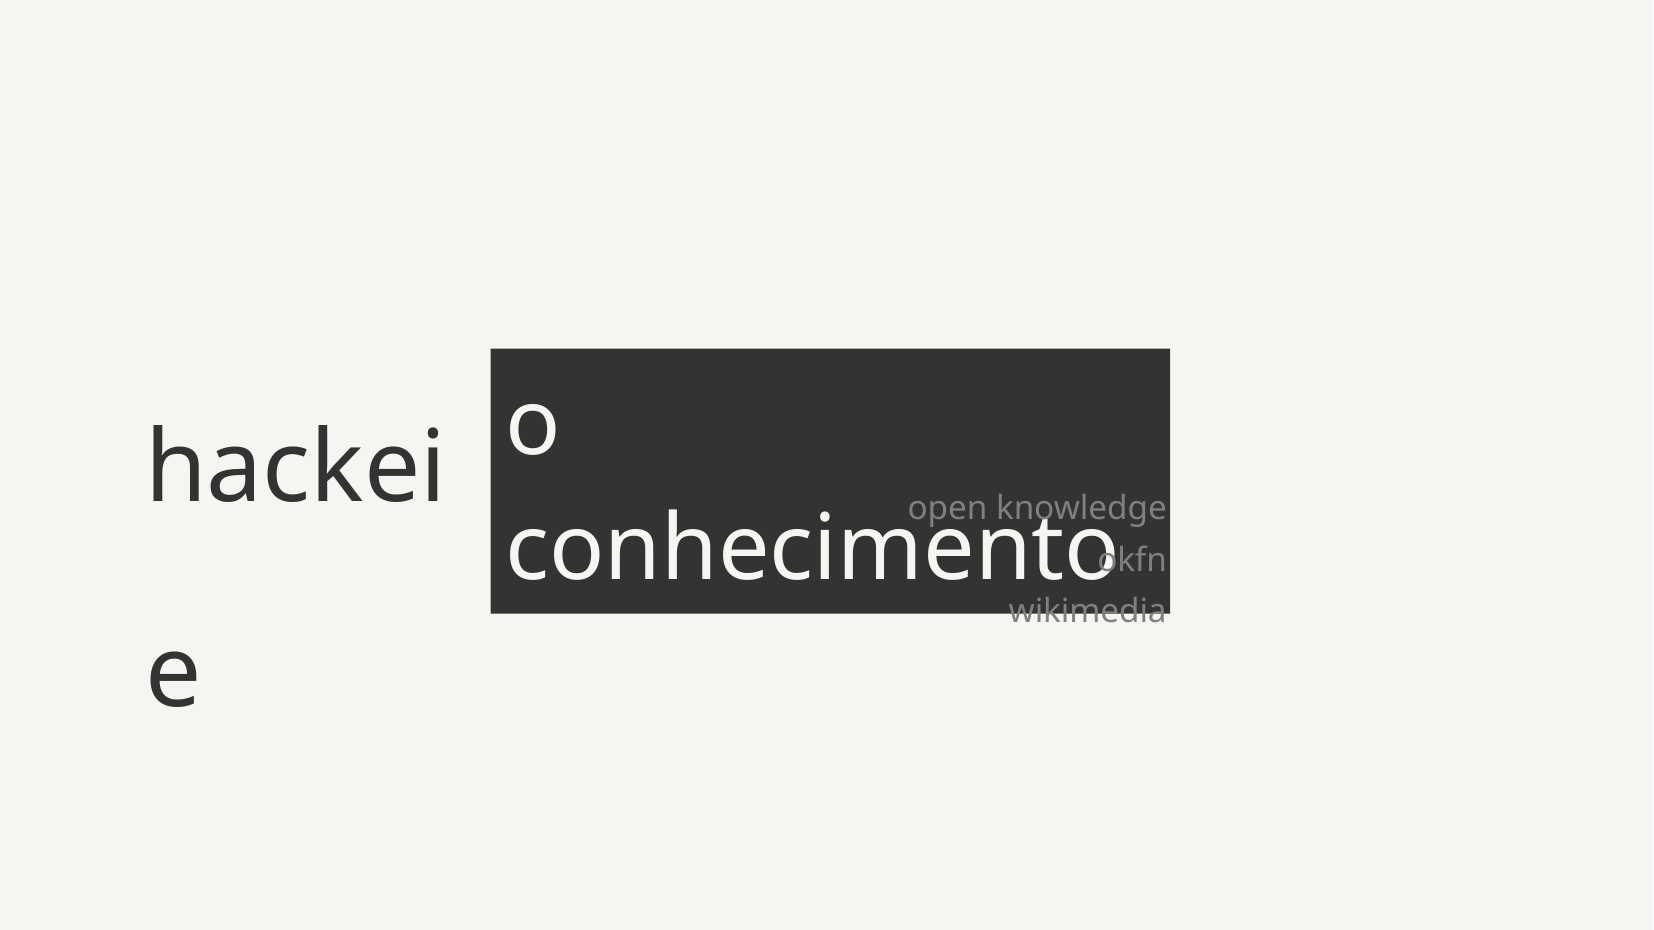

hackeie
o conhecimento
open knowledge
okfn
wikimedia